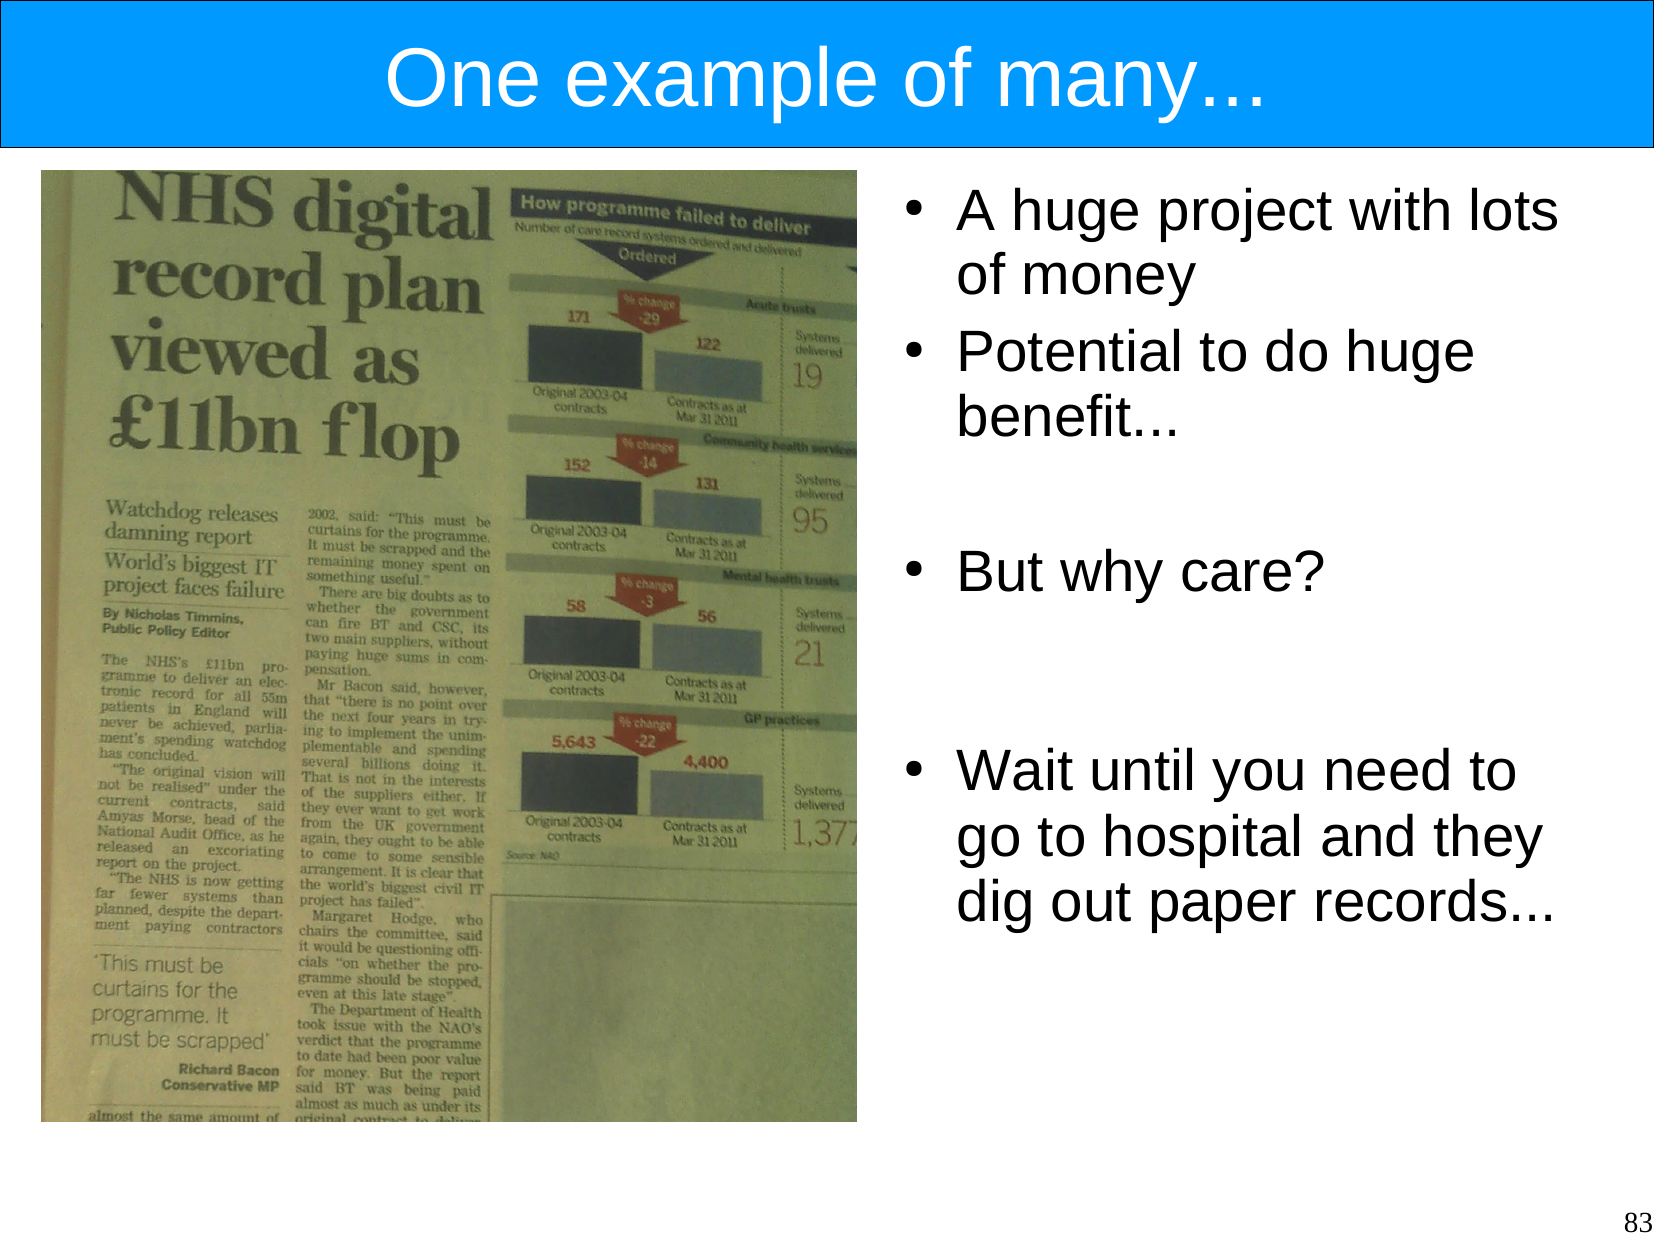

# One example of many...
A huge project with lots of money
Potential to do huge benefit...
But why care?
Wait until you need to go to hospital and they dig out paper records...
83